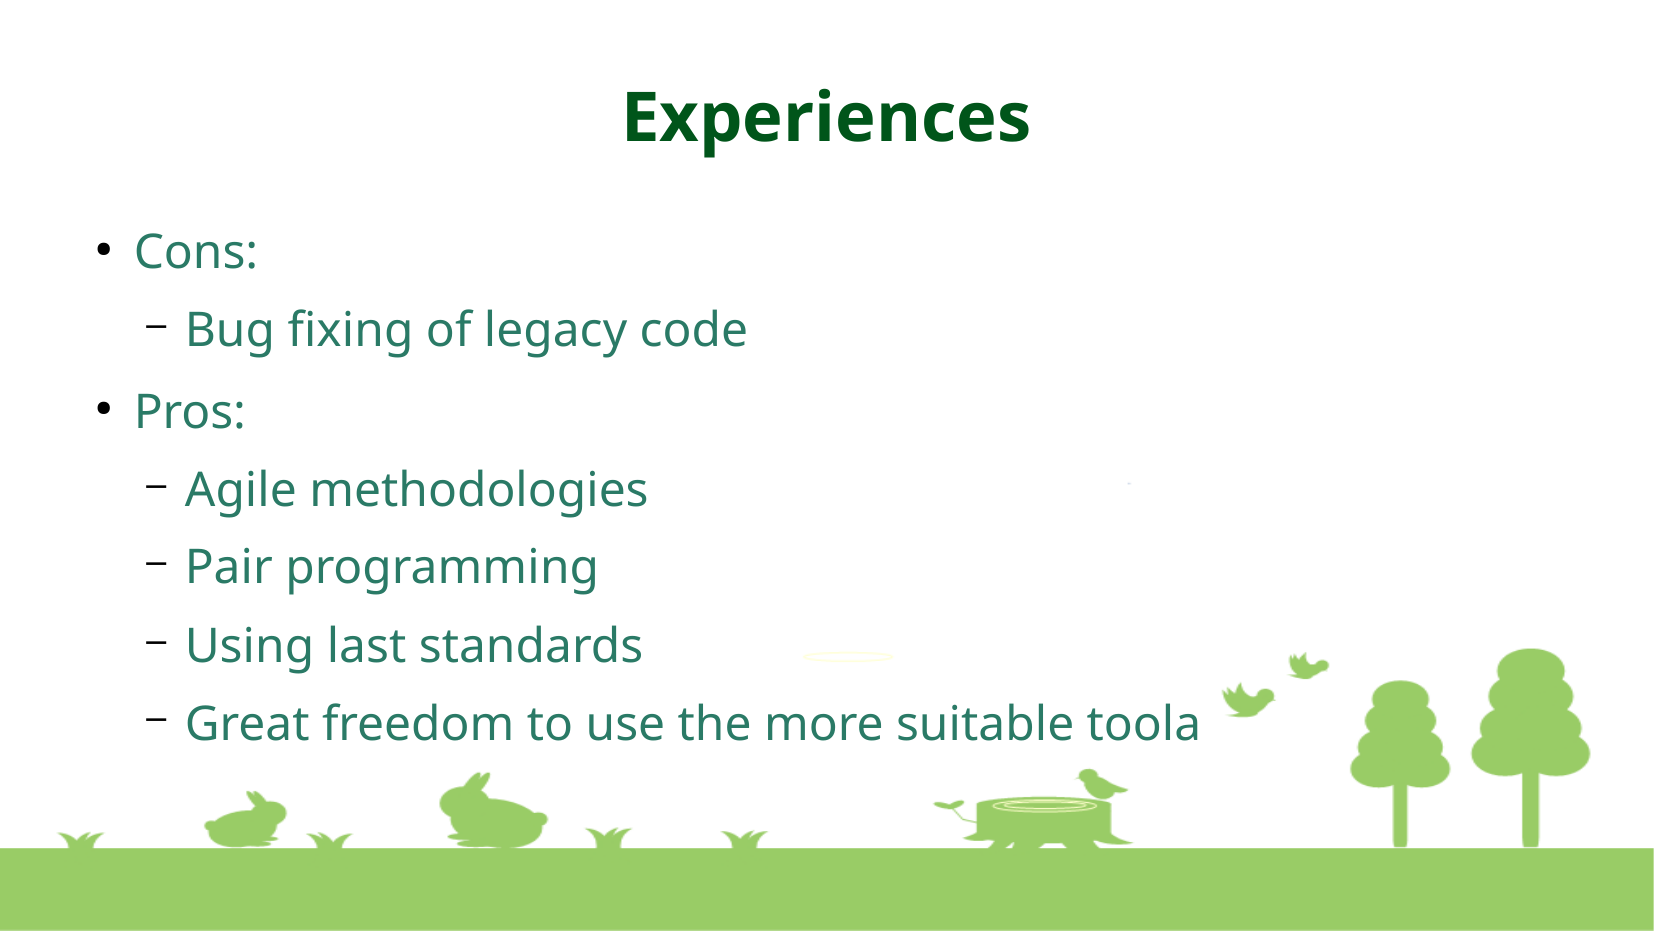

# Experiences
Cons:
Bug fixing of legacy code
Pros:
Agile methodologies
Pair programming
Using last standards
Great freedom to use the more suitable toola